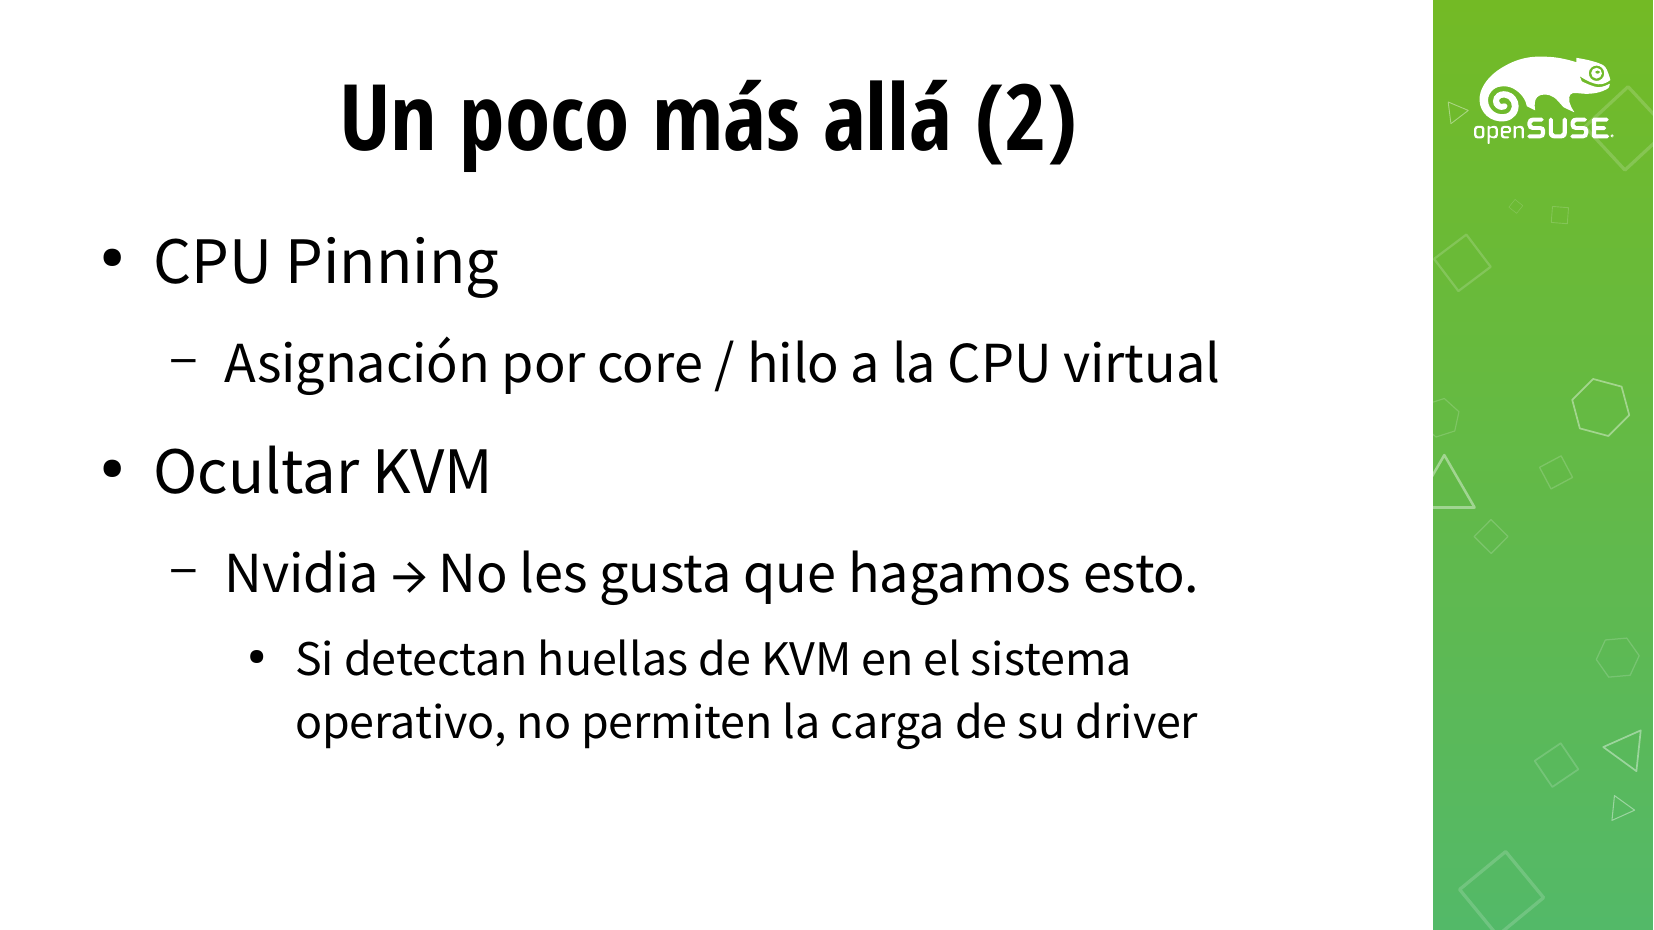

# Un poco más allá (2)
CPU Pinning
Asignación por core / hilo a la CPU virtual
Ocultar KVM
Nvidia → No les gusta que hagamos esto.
Si detectan huellas de KVM en el sistema operativo, no permiten la carga de su driver